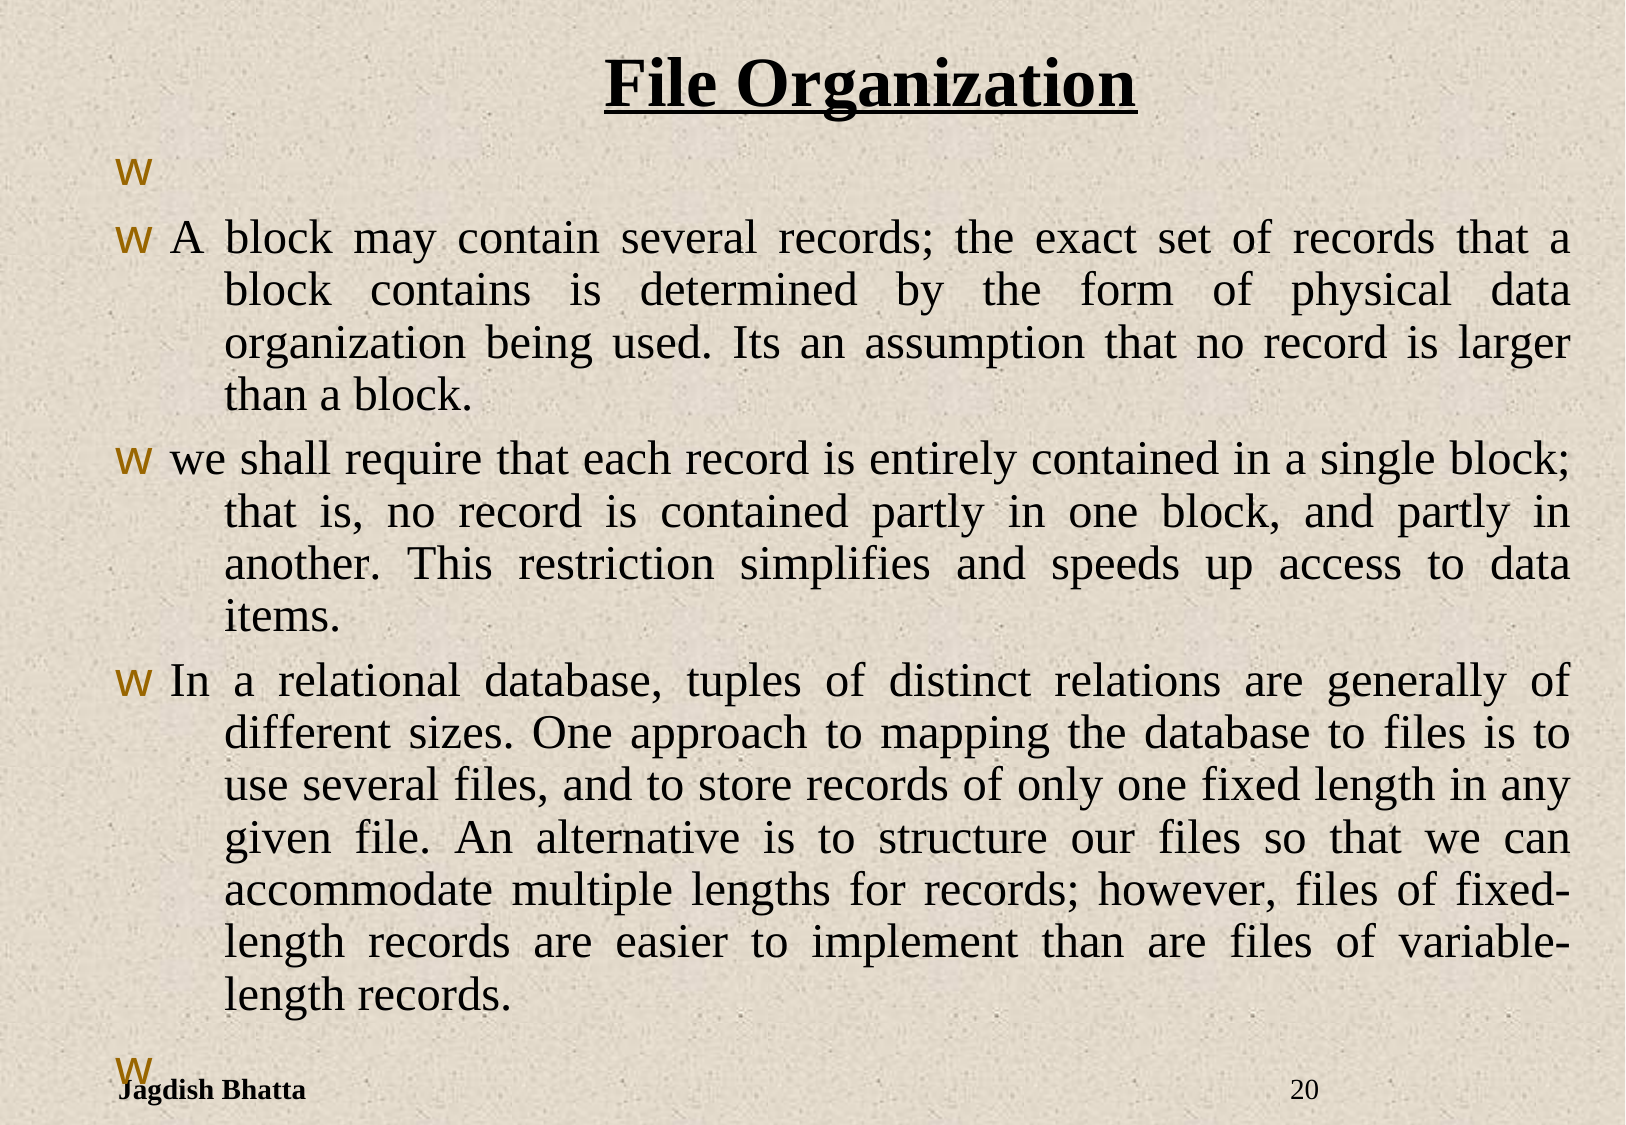

# File Organization
A block may contain several records; the exact set of records that a block contains is determined by the form of physical data organization being used. Its an assumption that no record is larger than a block.
we shall require that each record is entirely contained in a single block; that is, no record is contained partly in one block, and partly in another. This restriction simplifies and speeds up access to data items.
In a relational database, tuples of distinct relations are generally of different sizes. One approach to mapping the database to files is to use several files, and to store records of only one fixed length in any given file. An alternative is to structure our files so that we can accommodate multiple lengths for records; however, files of fixed-length records are easier to implement than are files of variable-length records.
Jagdish Bhatta
19